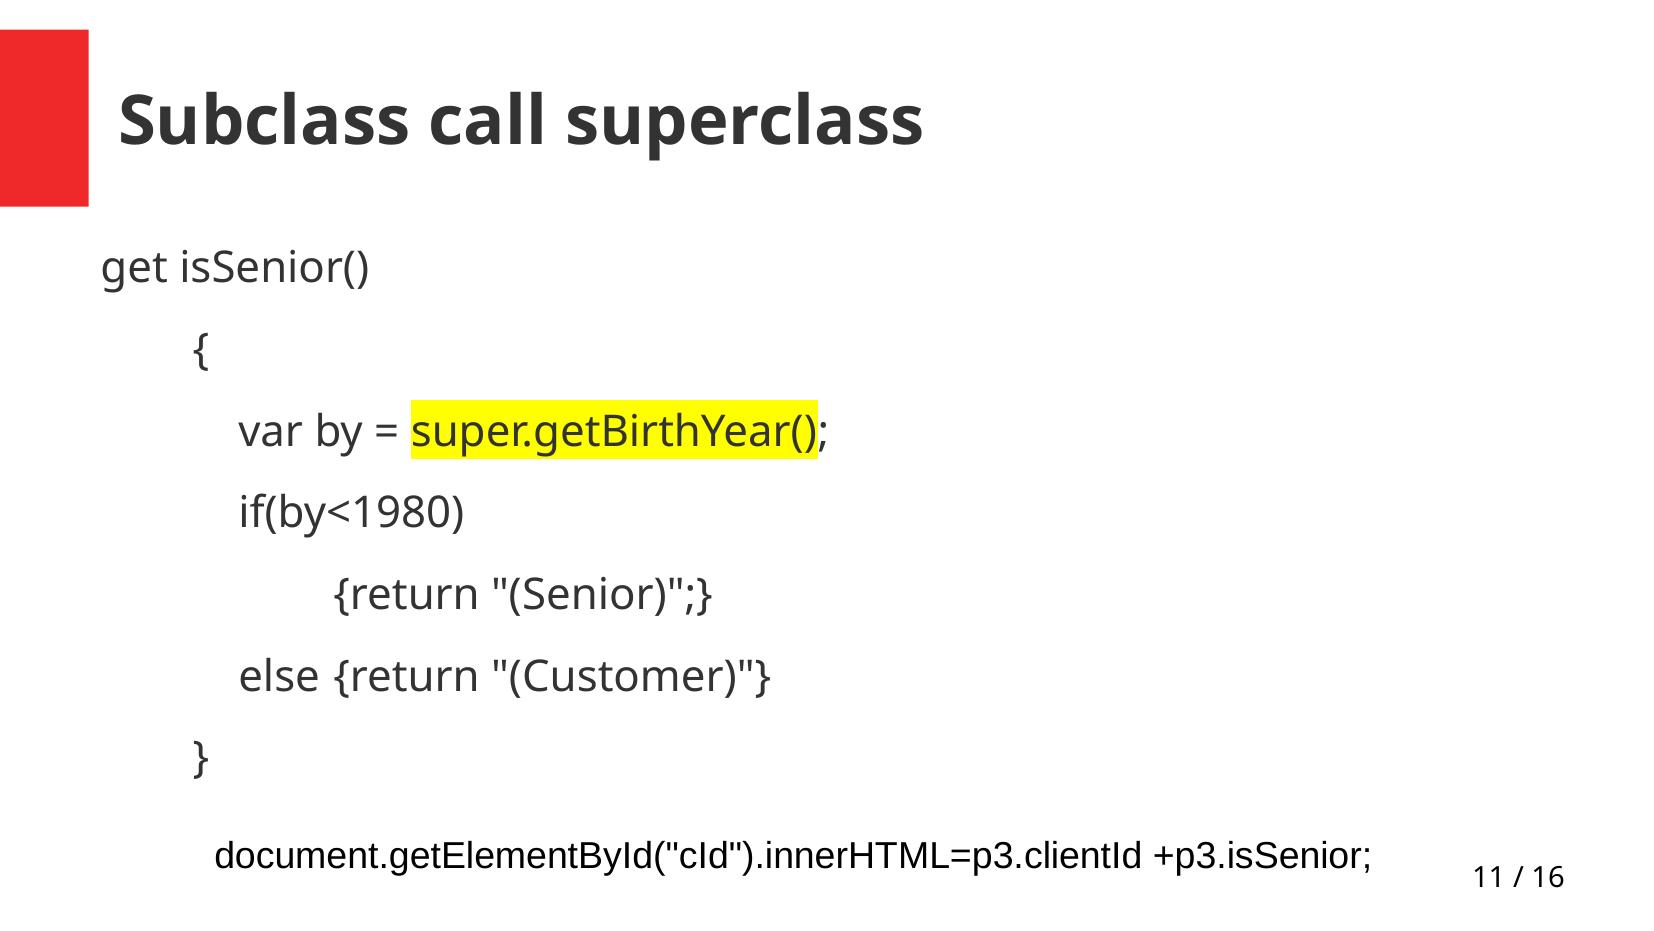

# Subclass call superclass
get isSenior()
 {
 var by = super.getBirthYear();
 if(by<1980)
 	 {return "(Senior)";}
 else	 {return "(Customer)"}
 }
document.getElementById("cId").innerHTML=p3.clientId +p3.isSenior;
11